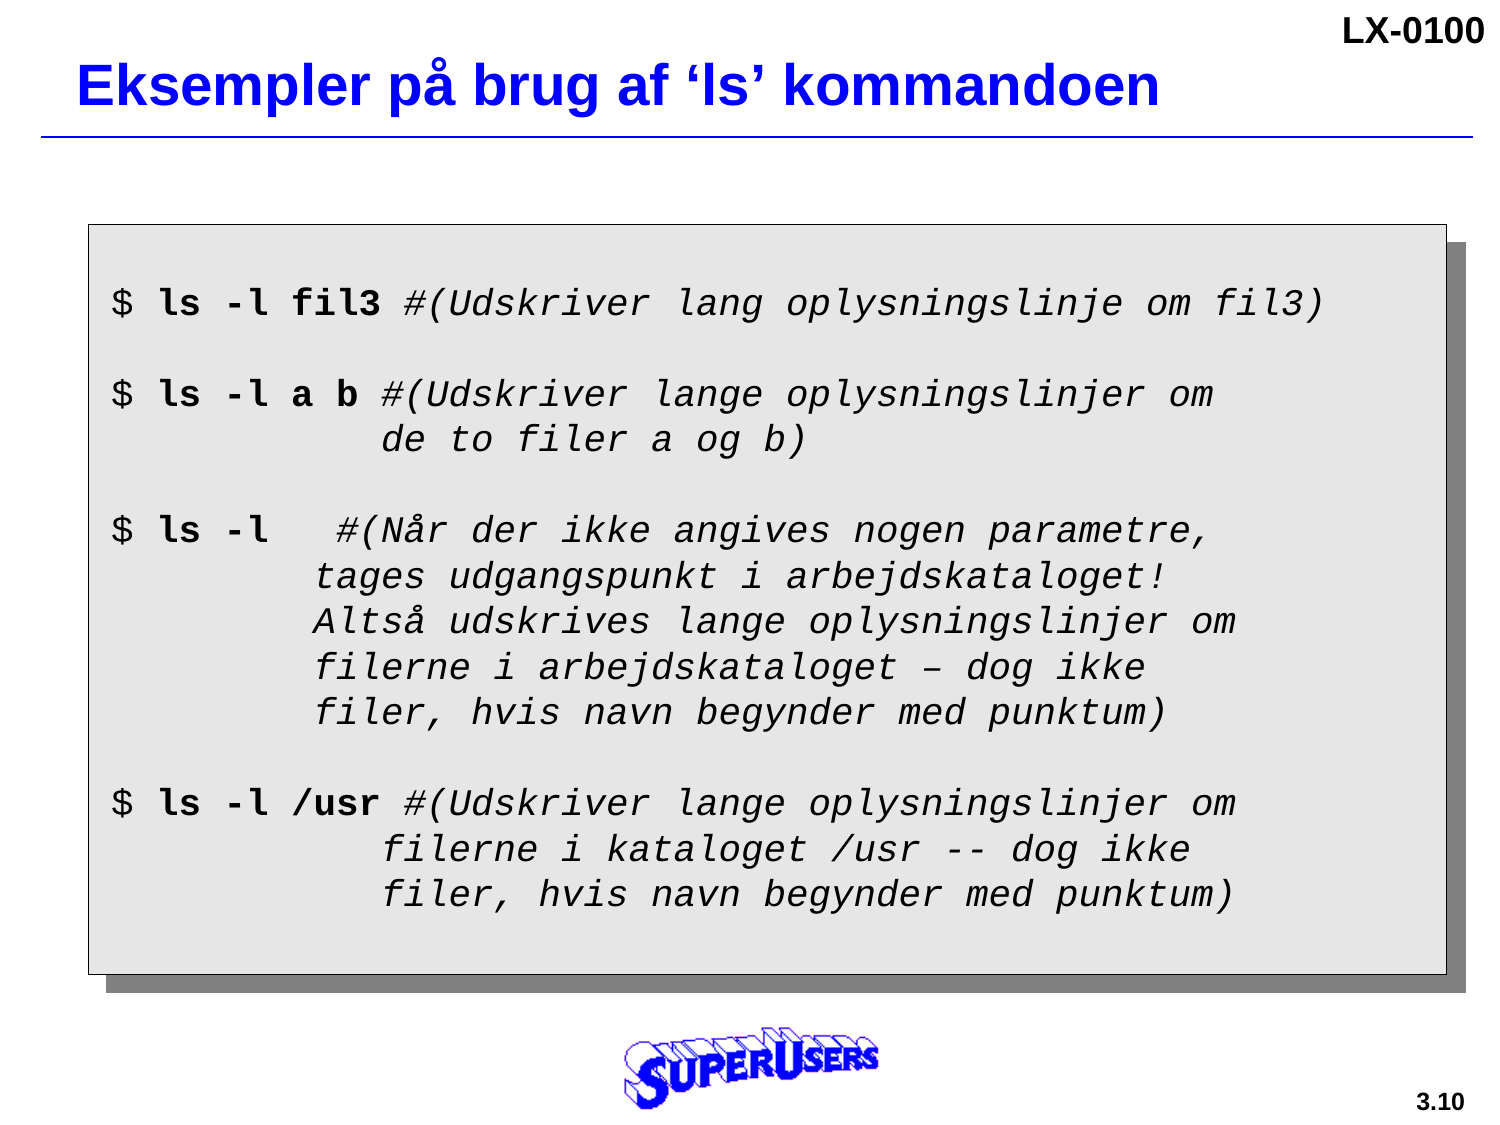

# Eksempler på brug af ‘ls’ kommandoen
 $ ls -l fil3 #(Udskriver lang oplysningslinje om fil3)
 $ ls -l a b #(Udskriver lange oplysningslinjer om
 de to filer a og b)
 $ ls -l #(Når der ikke angives nogen parametre,
 tages udgangspunkt i arbejdskataloget!
 Altså udskrives lange oplysningslinjer om
 filerne i arbejdskataloget – dog ikke
 filer, hvis navn begynder med punktum)
 $ ls -l /usr #(Udskriver lange oplysningslinjer om
 filerne i kataloget /usr -- dog ikke
 filer, hvis navn begynder med punktum)